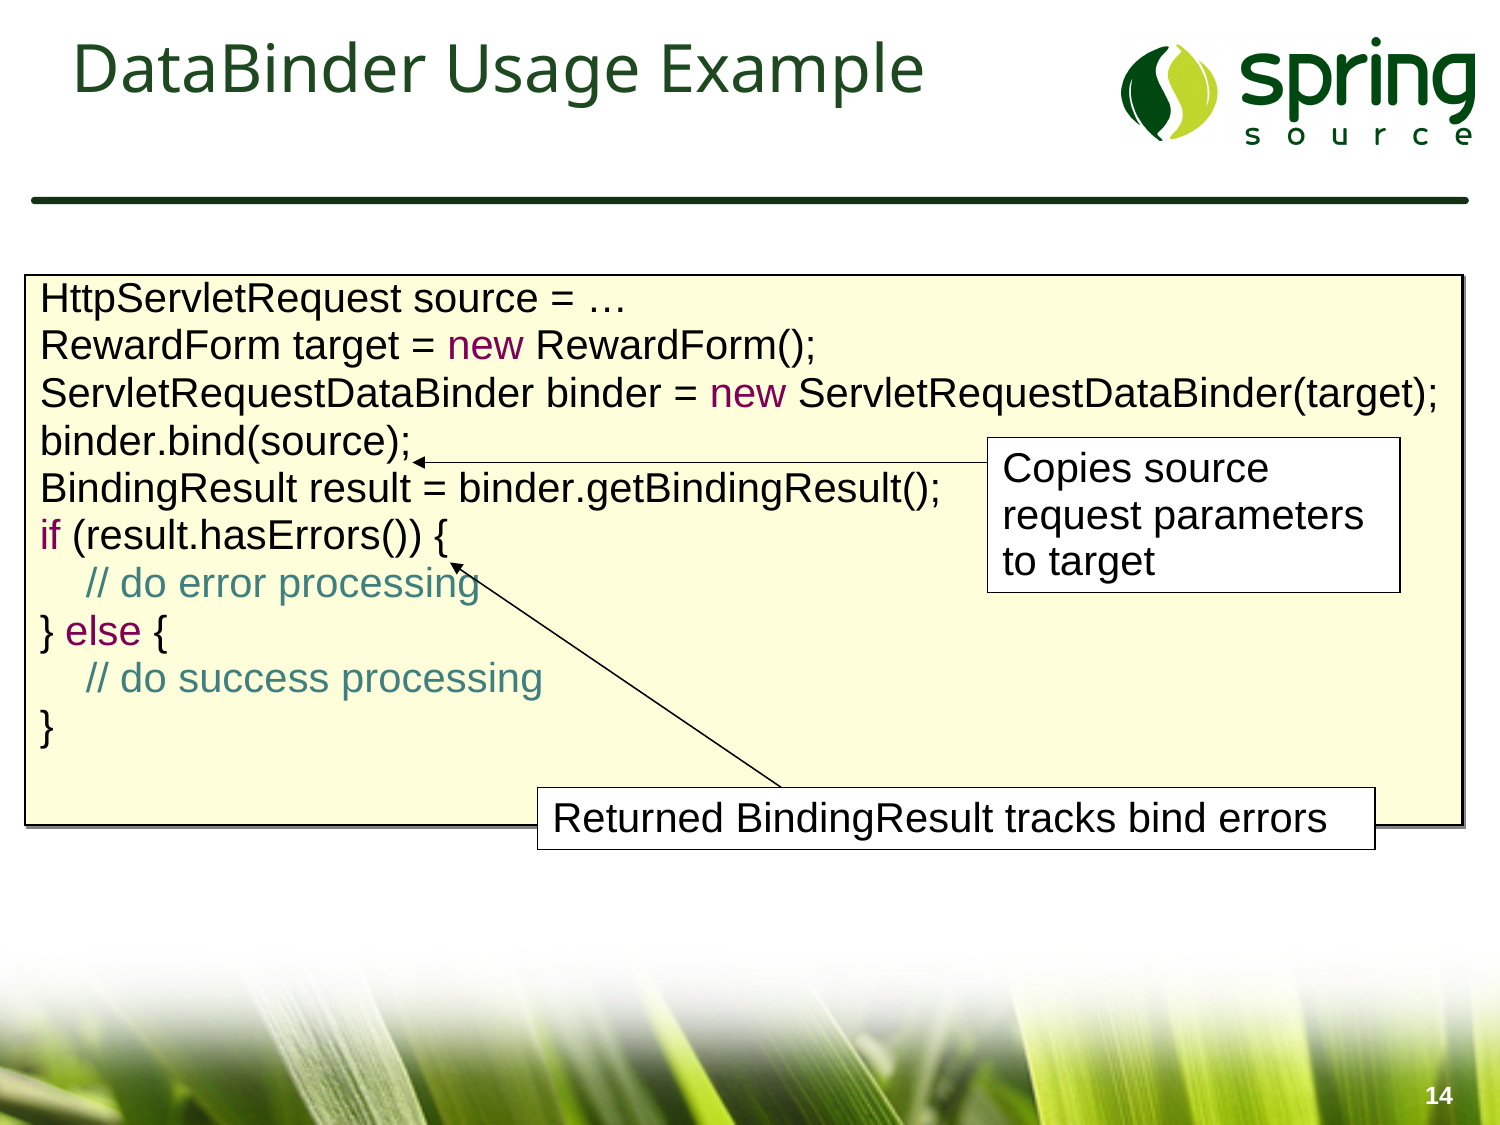

# DataBinder Usage Example
HttpServletRequest source = …
RewardForm target = new RewardForm();
ServletRequestDataBinder binder = new ServletRequestDataBinder(target);
binder.bind(source);
BindingResult result = binder.getBindingResult();
if (result.hasErrors()) {
 // do error processing
} else {
 // do success processing
}
Copies source request parameters to target
Returned BindingResult tracks bind errors